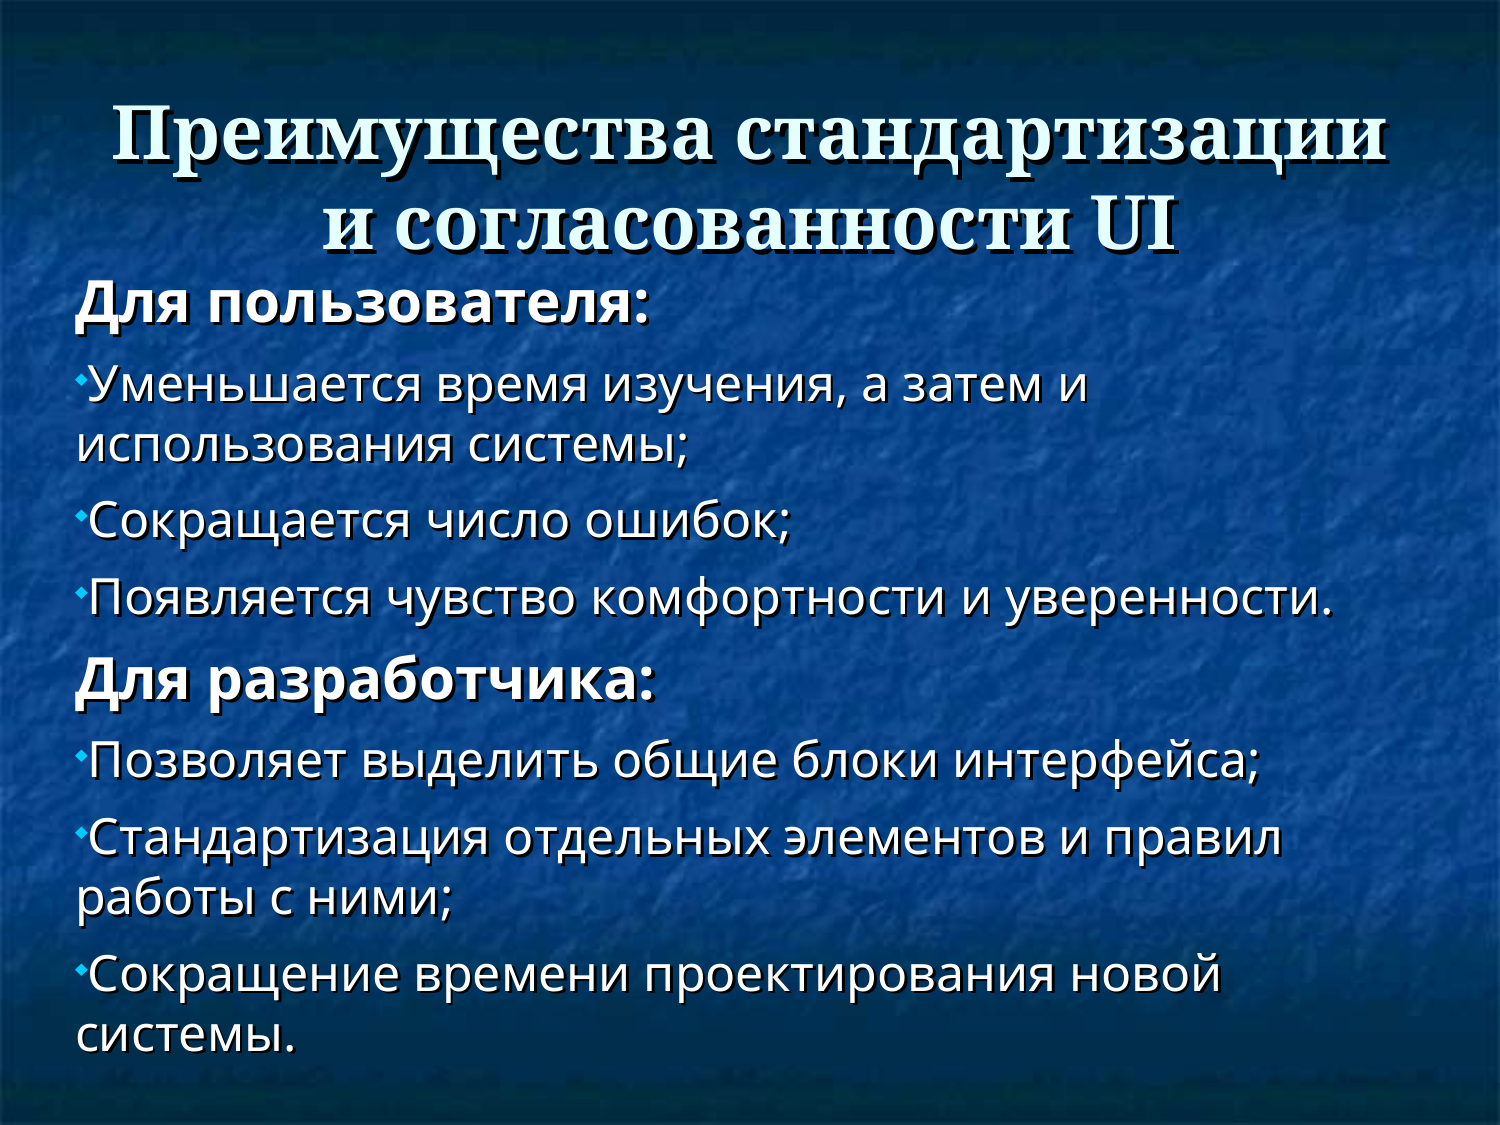

# Преимущества стандартизации и согласованности UI
Для пользователя:
Уменьшается время изучения, а затем и использования системы;
Сокращается число ошибок;
Появляется чувство комфортности и уверенности.
Для разработчика:
Позволяет выделить общие блоки интерфейса;
Стандартизация отдельных элементов и правил работы с ними;
Сокращение времени проектирования новой системы.